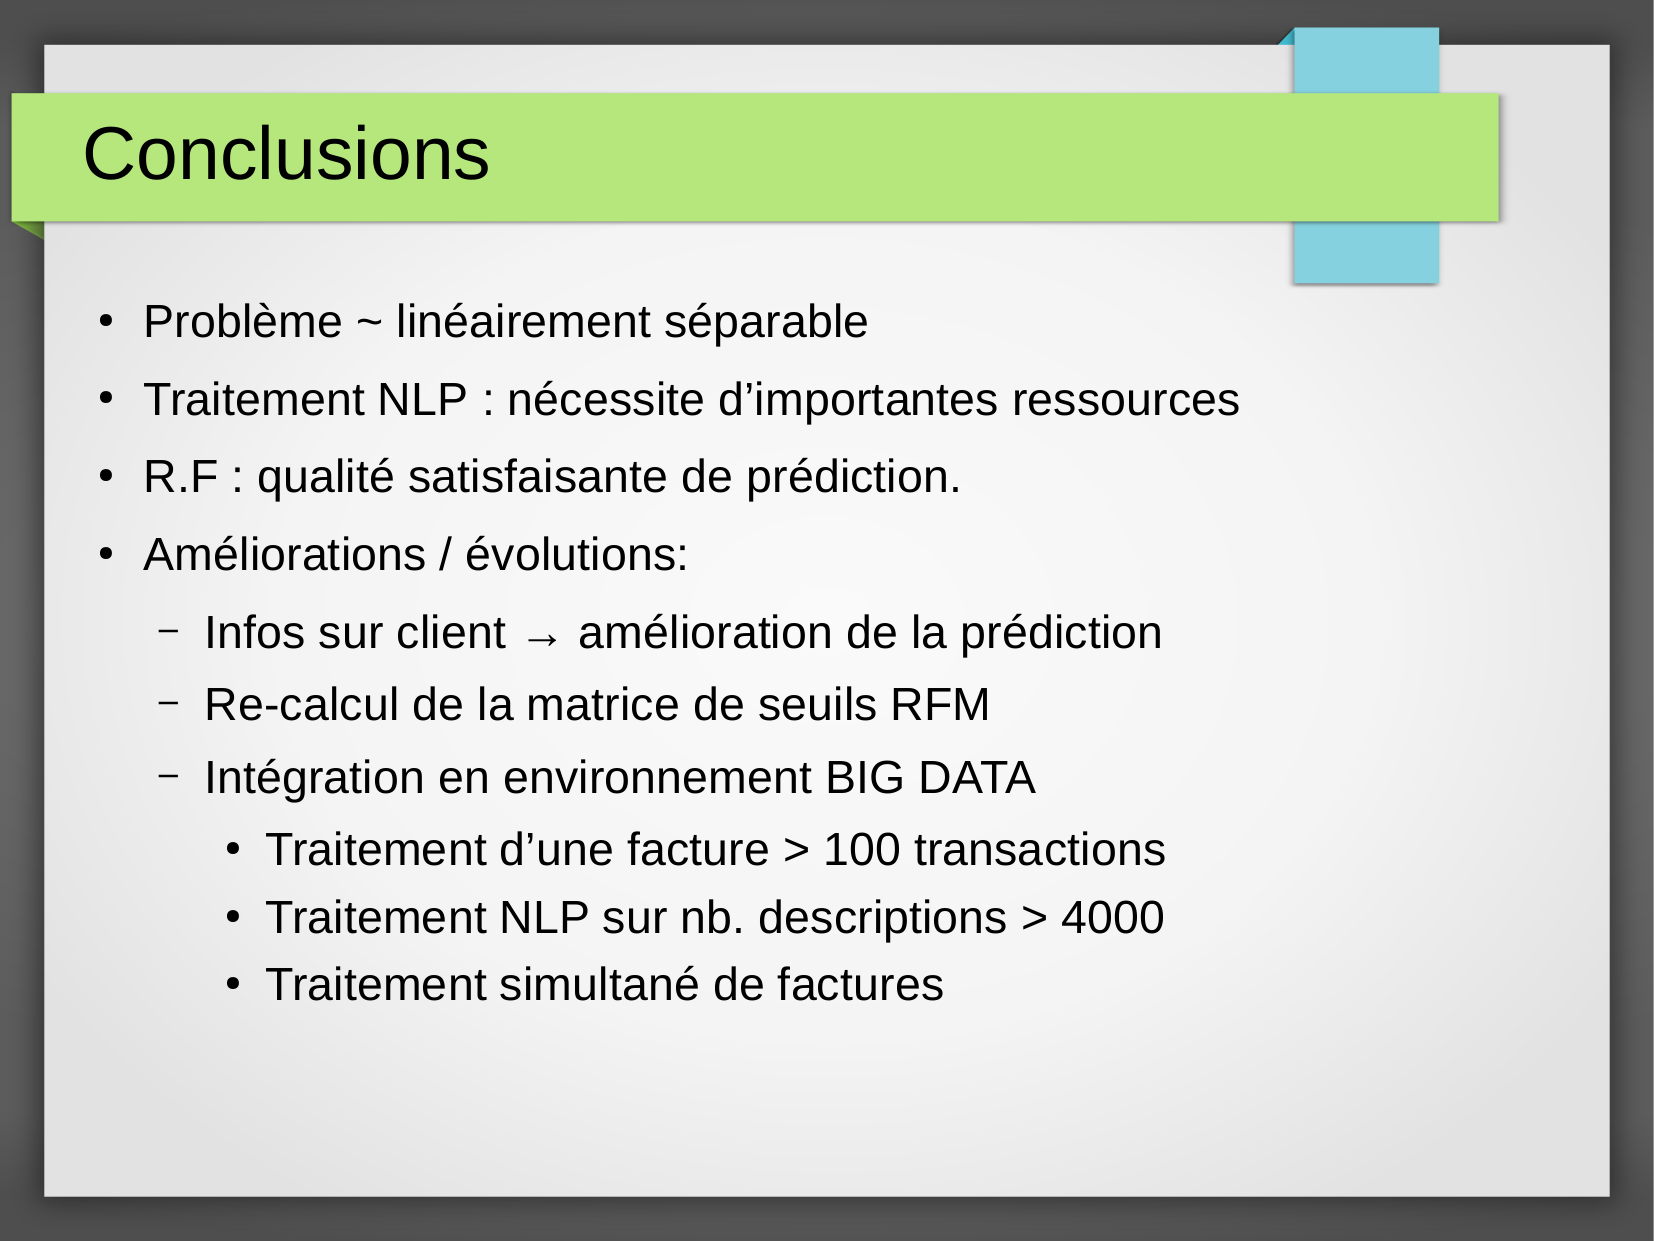

# Conclusions
Problème ~ linéairement séparable
Traitement NLP : nécessite d’importantes ressources
R.F : qualité satisfaisante de prédiction.
Améliorations / évolutions:
Infos sur client → amélioration de la prédiction
Re-calcul de la matrice de seuils RFM
Intégration en environnement BIG DATA
Traitement d’une facture > 100 transactions
Traitement NLP sur nb. descriptions > 4000
Traitement simultané de factures